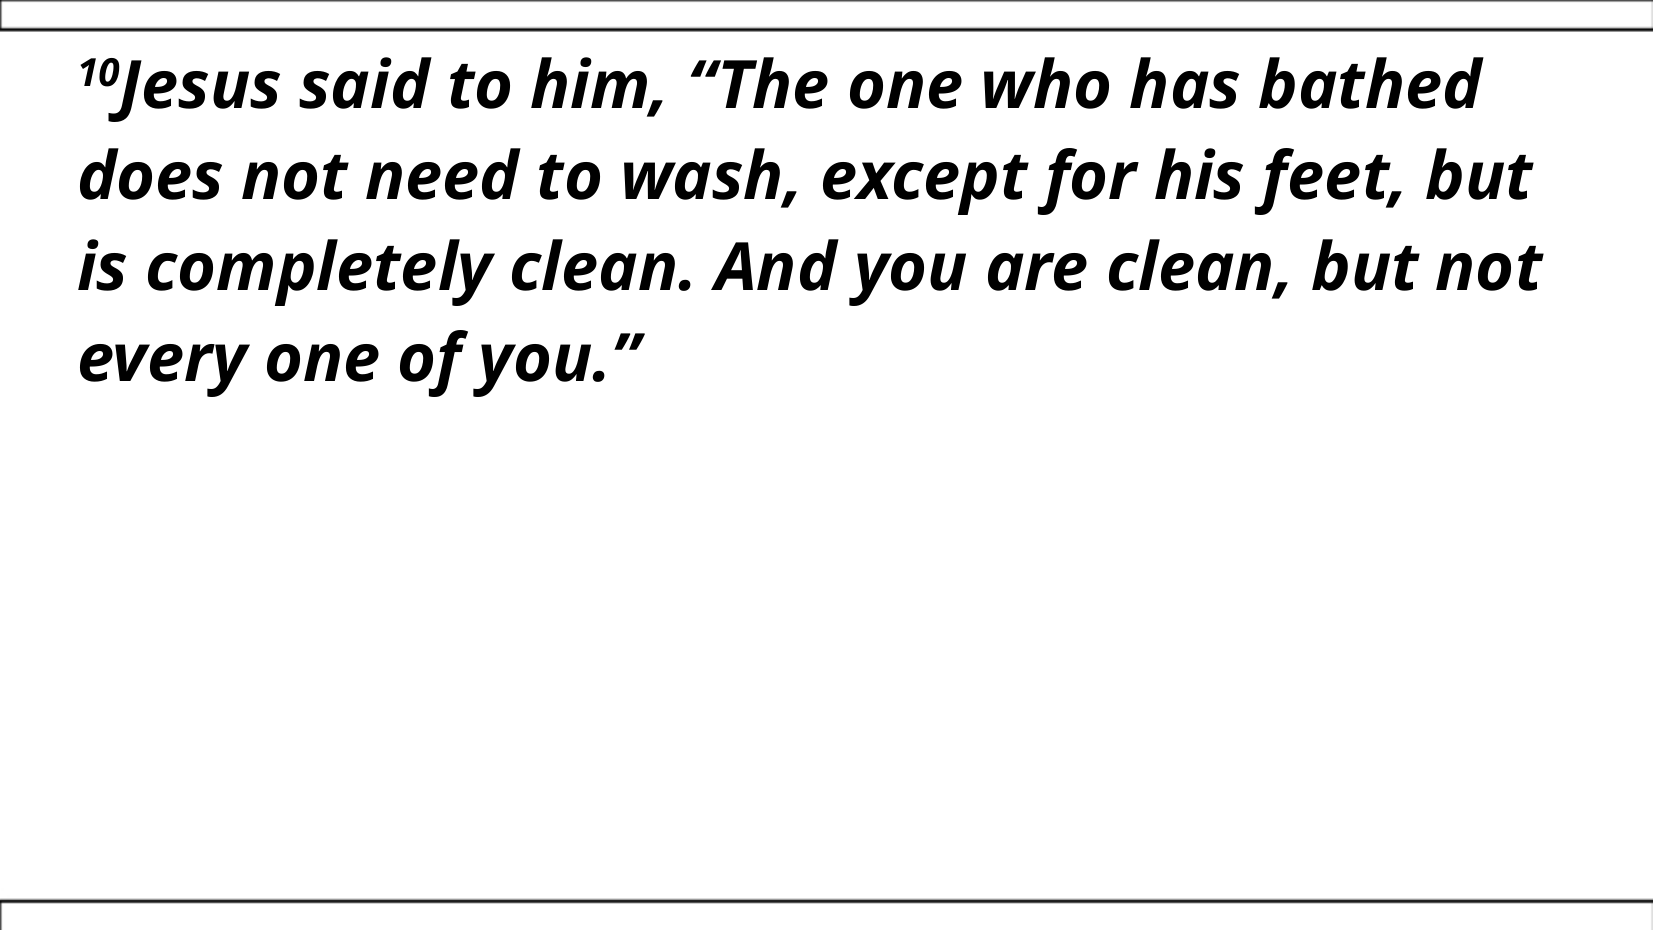

10Jesus said to him, “The one who has bathed does not need to wash, except for his feet, but is completely clean. And you are clean, but not every one of you.”